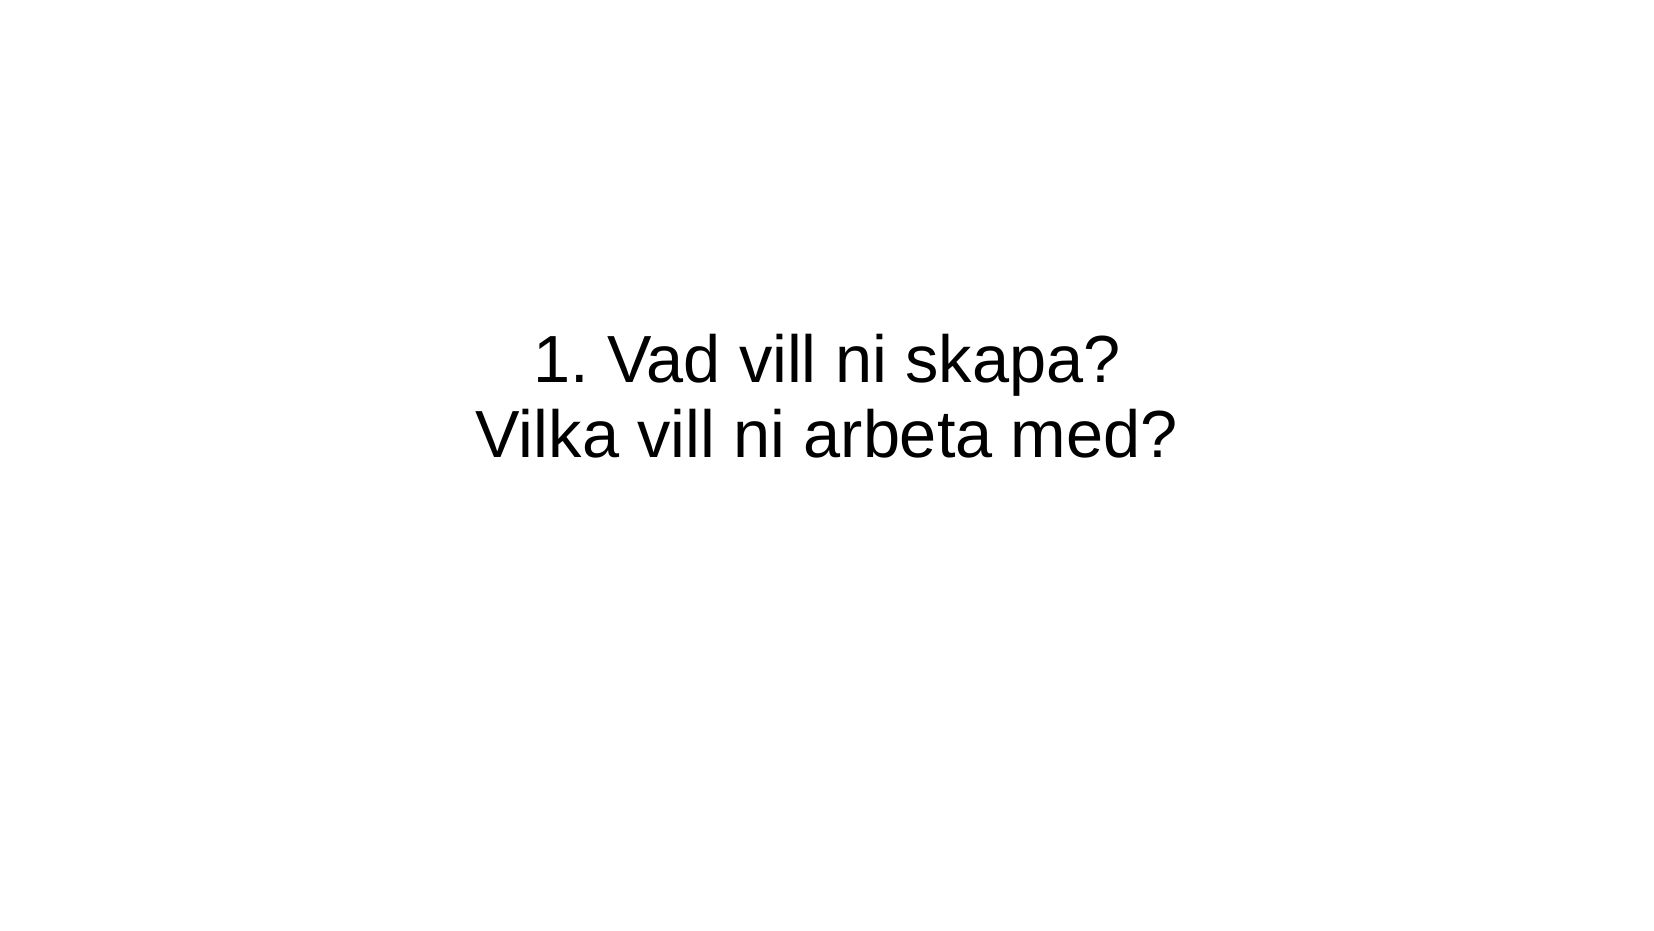

# 1. Vad vill ni skapa?
Vilka vill ni arbeta med?